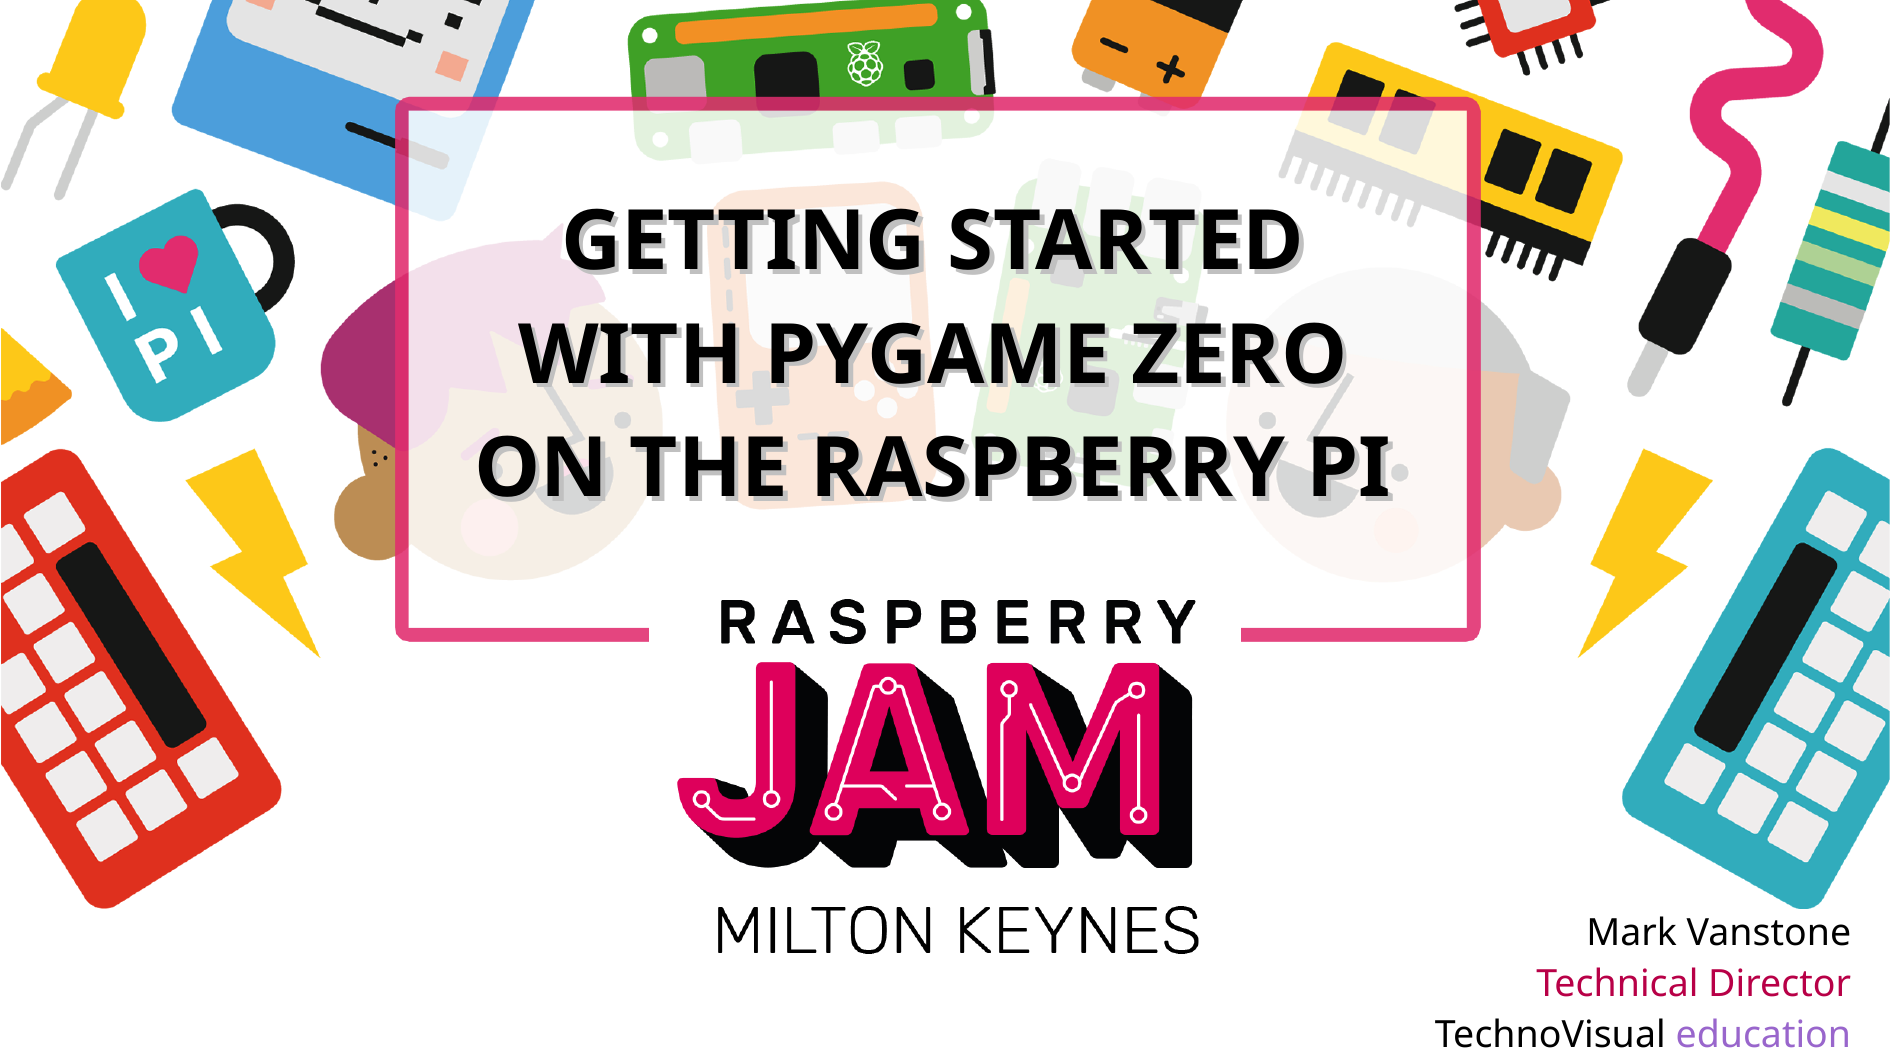

GETTING STARTED
WITH PYGAME ZERO
ON THE RASPBERRY PI
Mark Vanstone
Technical Director
TechnoVisual education